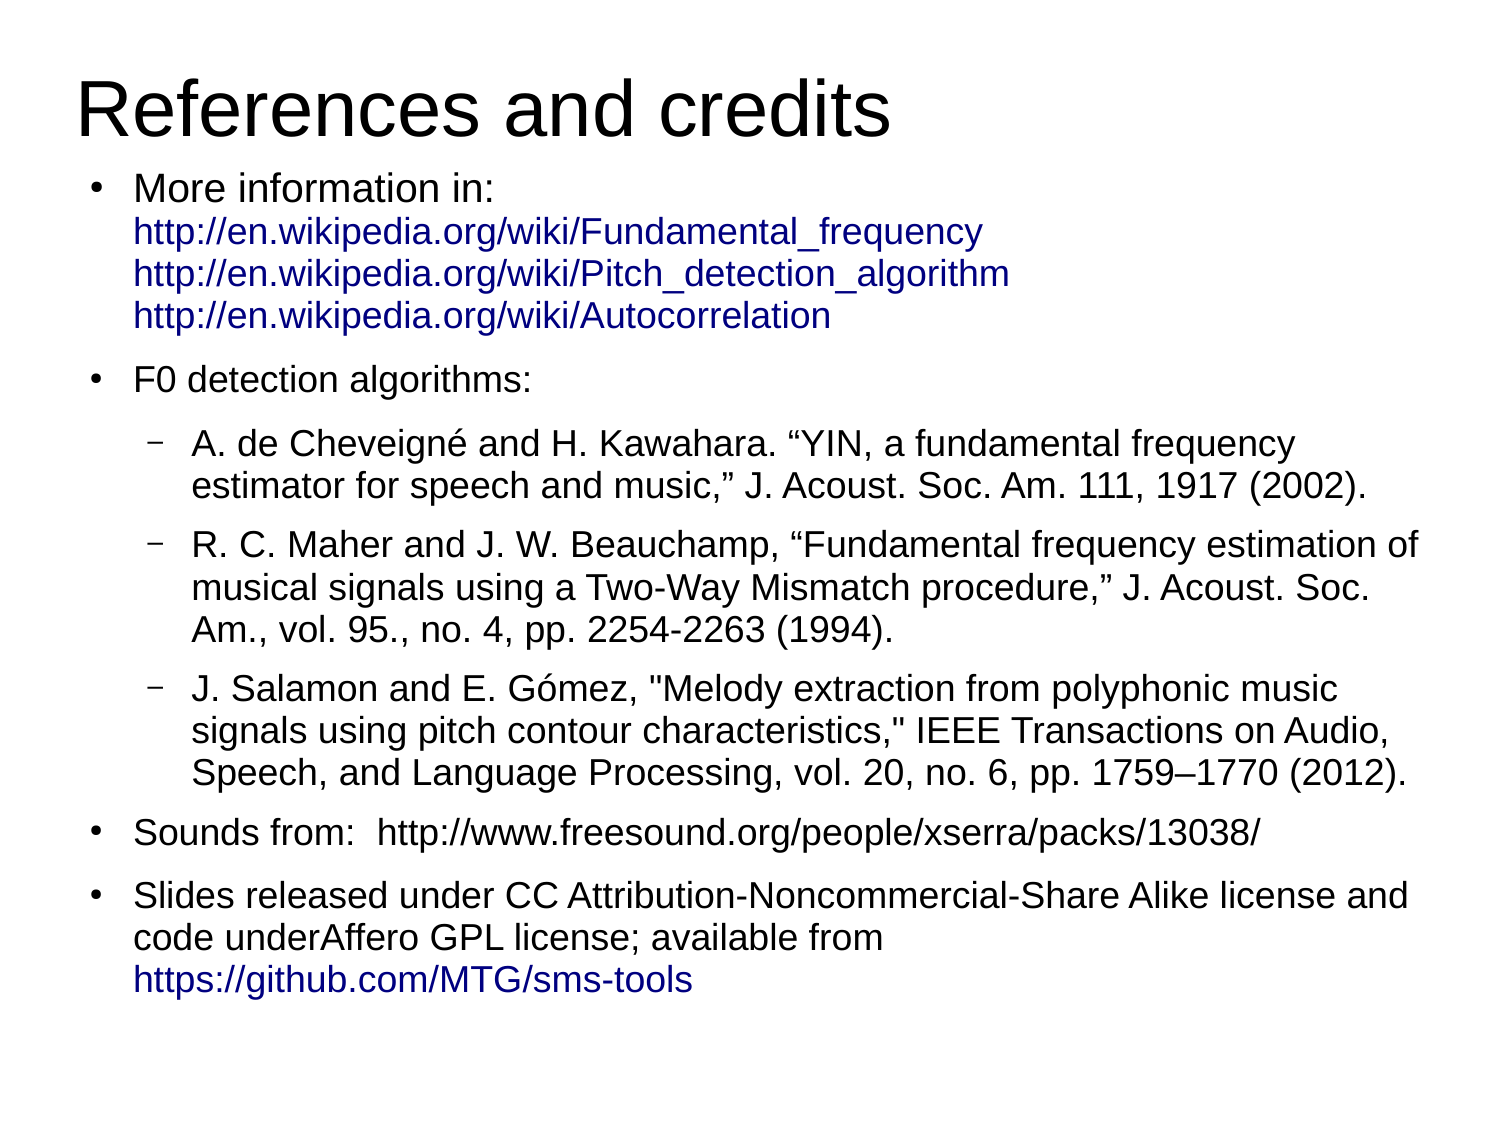

# References and credits
More information in:
http://en.wikipedia.org/wiki/Fundamental_frequencyhttp://en.wikipedia.org/wiki/Pitch_detection_algorithmhttp://en.wikipedia.org/wiki/Autocorrelation
F0 detection algorithms:
A. de Cheveigné and H. Kawahara. “YIN, a fundamental frequency estimator for speech and music,” J. Acoust. Soc. Am. 111, 1917 (2002).
R. C. Maher and J. W. Beauchamp, “Fundamental frequency estimation of musical signals using a Two-Way Mismatch procedure,” J. Acoust. Soc. Am., vol. 95., no. 4, pp. 2254-2263 (1994).
J. Salamon and E. Gómez, "Melody extraction from polyphonic music signals using pitch contour characteristics," IEEE Transactions on Audio, Speech, and Language Processing, vol. 20, no. 6, pp. 1759–1770 (2012).
Sounds from: http://www.freesound.org/people/xserra/packs/13038/
Slides released under CC Attribution-Noncommercial-Share Alike license and code underAffero GPL license; available from https://github.com/MTG/sms-tools